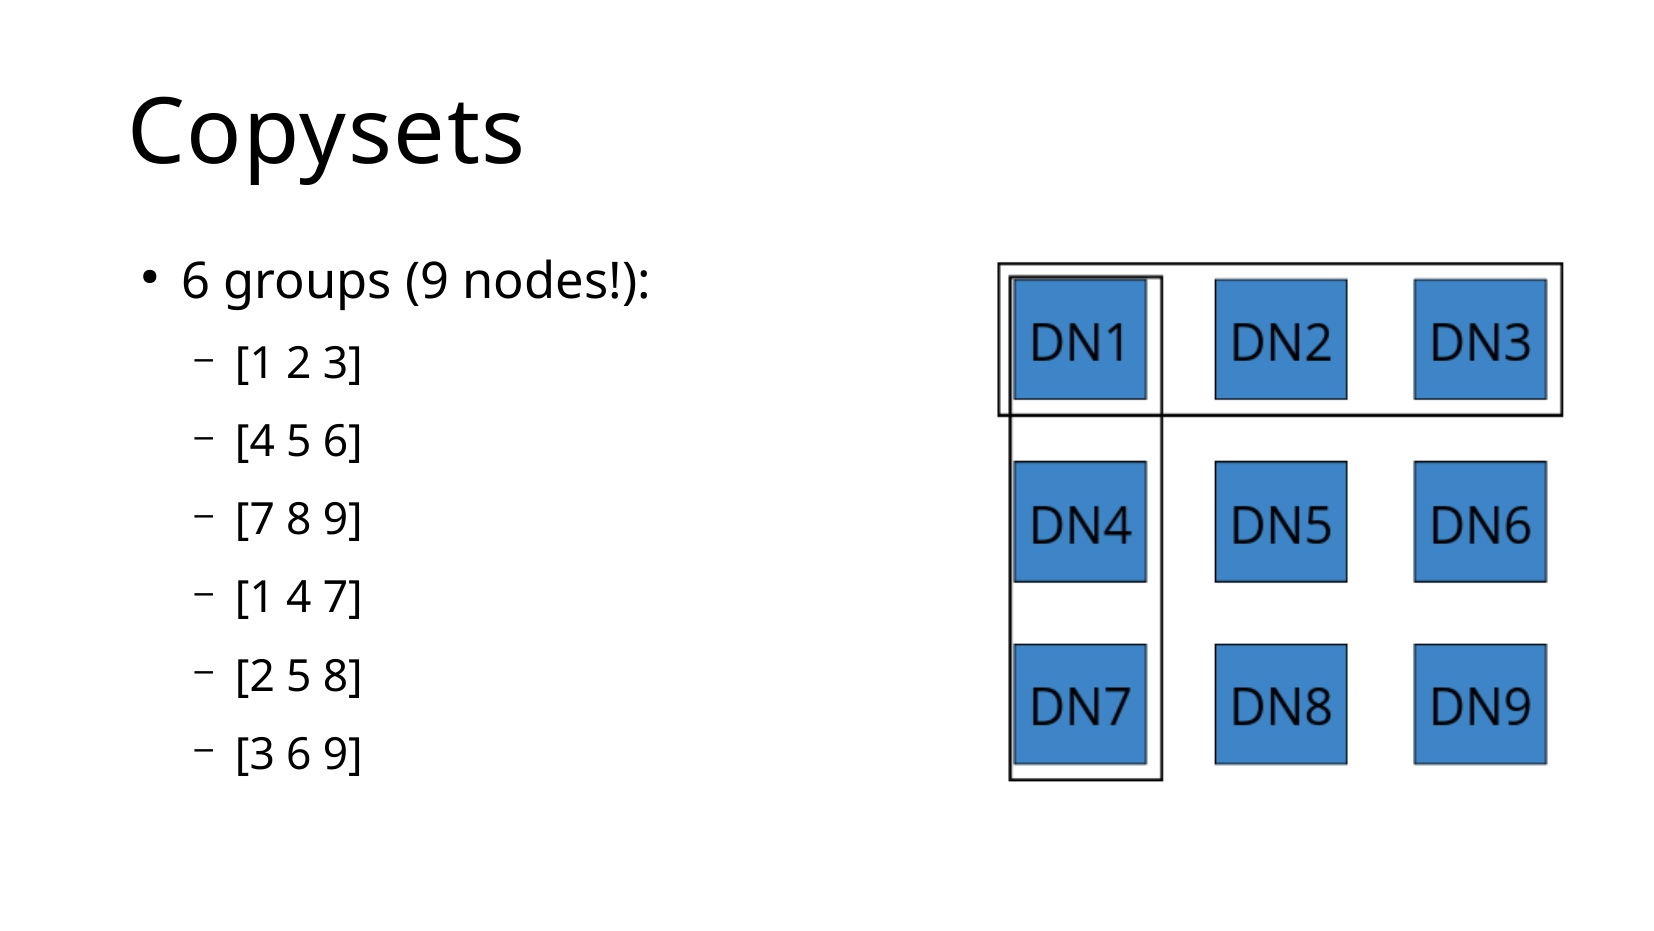

# Copysets
6 groups (9 nodes!):
[1 2 3]
[4 5 6]
[7 8 9]
[1 4 7]
[2 5 8]
[3 6 9]